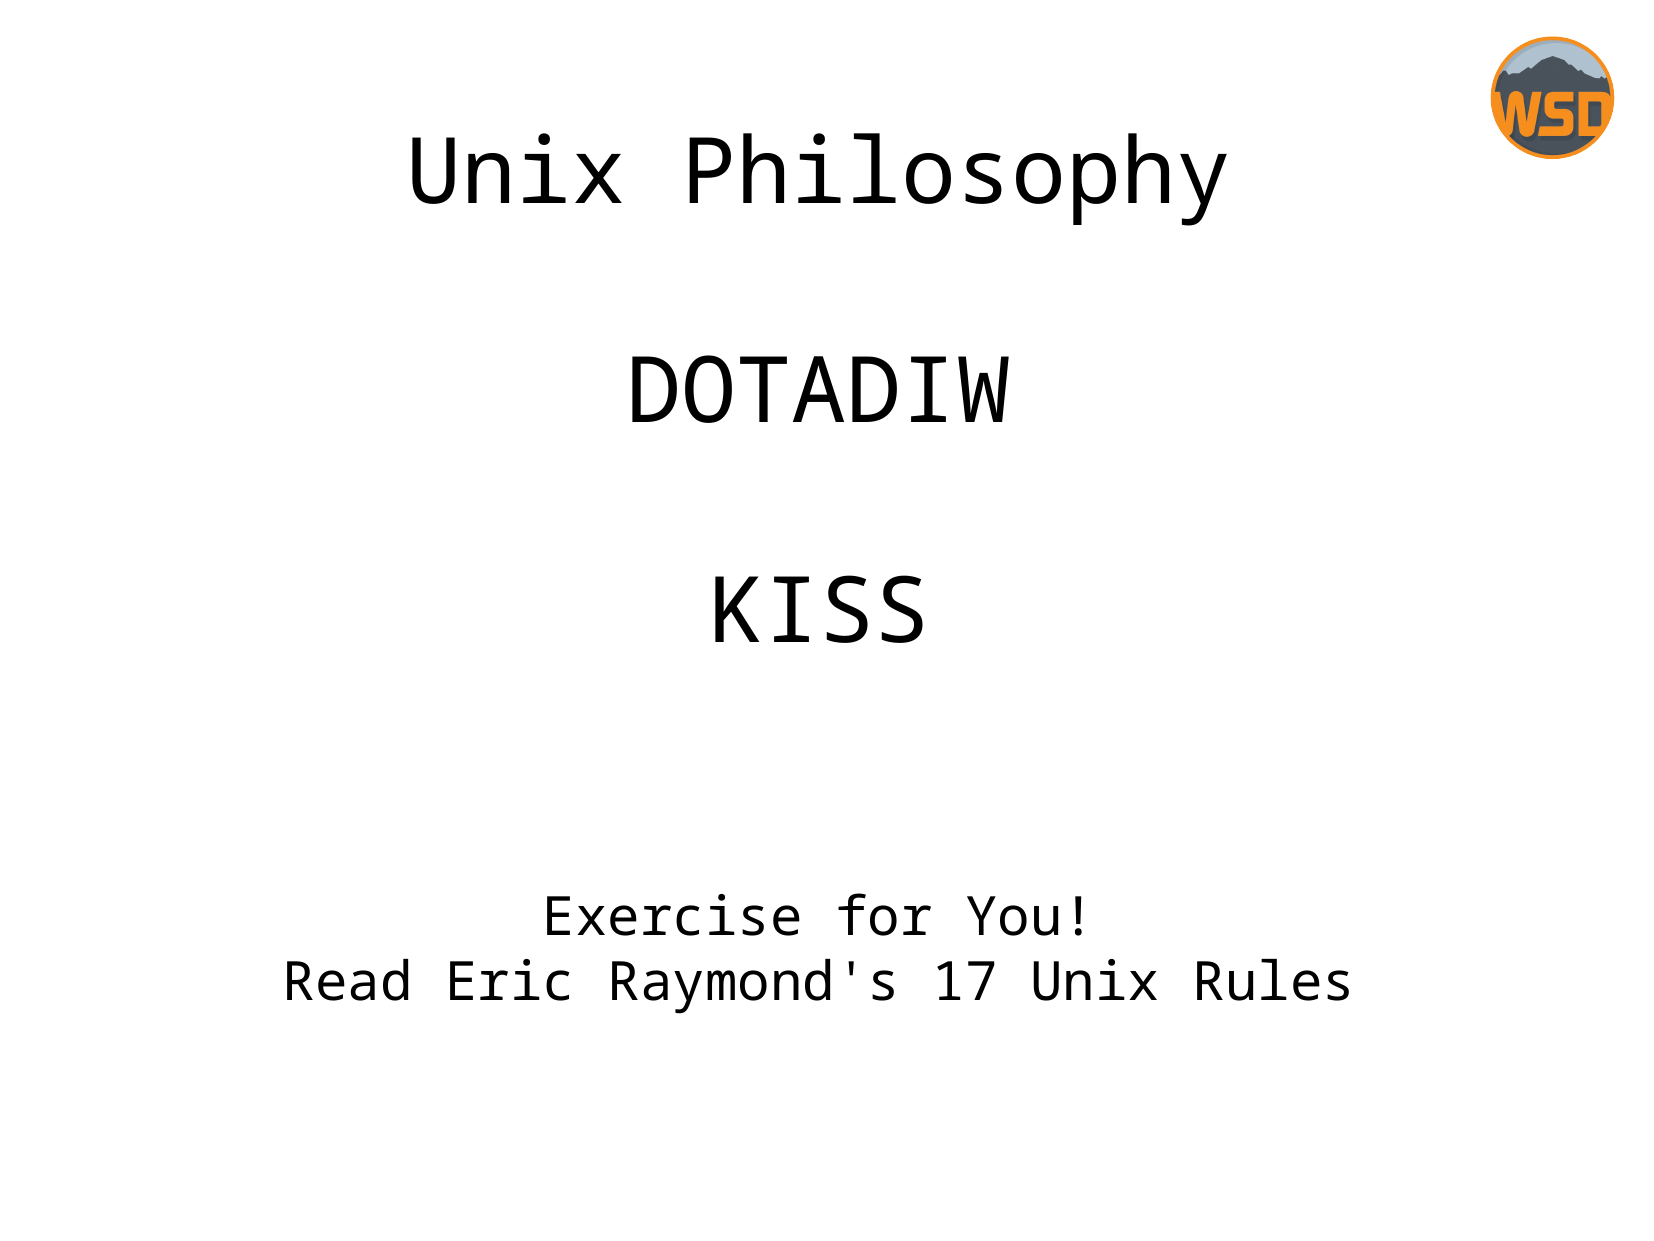

Unix Philosophy
DOTADIW
KISS
Exercise for You!
Read Eric Raymond's 17 Unix Rules